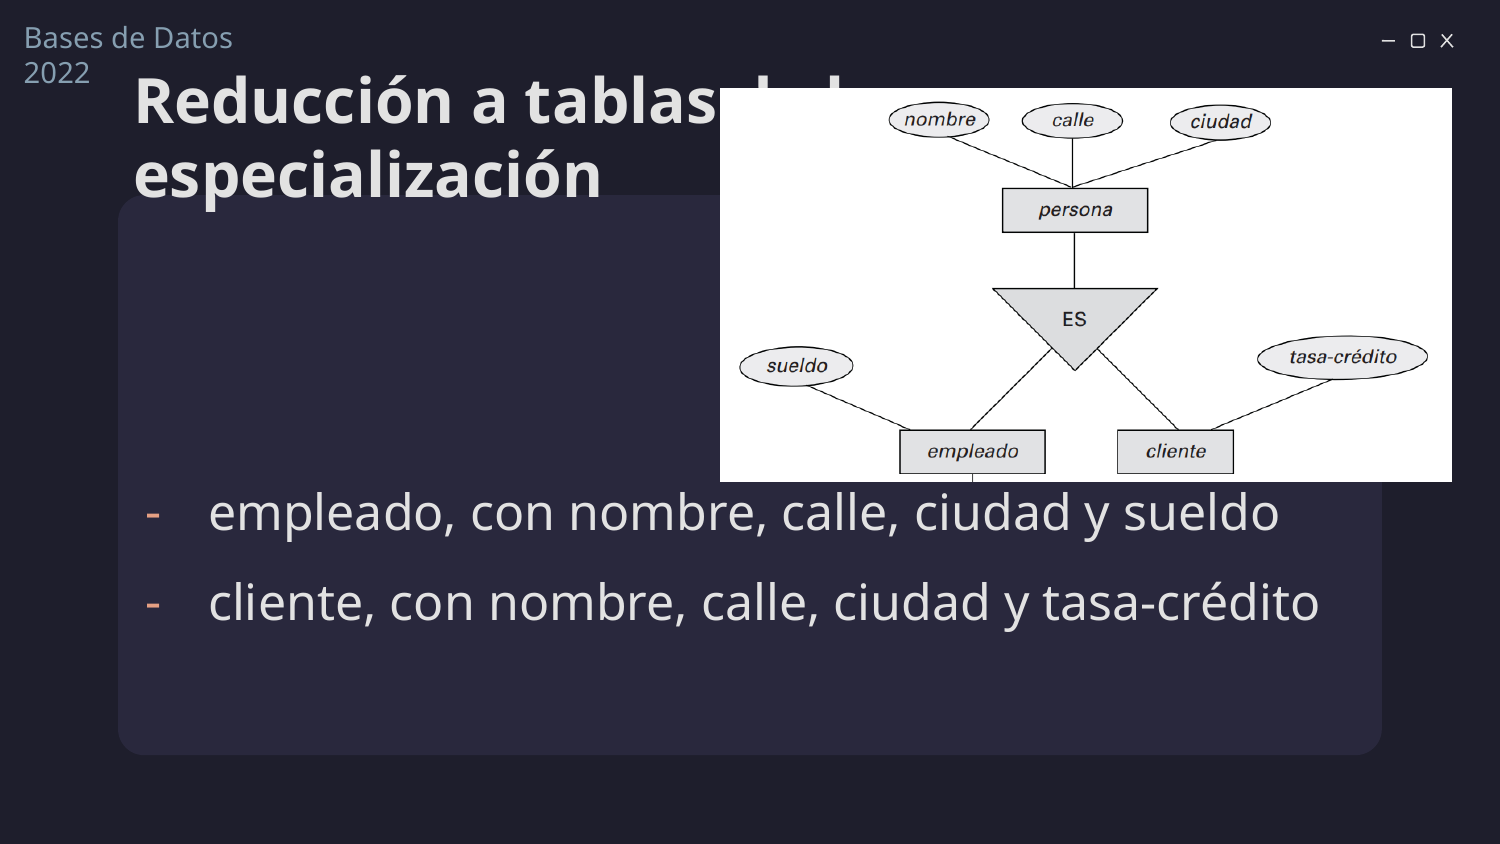

# Reducción a tablas de la especialización
empleado, con nombre, calle, ciudad y sueldo
cliente, con nombre, calle, ciudad y tasa-crédito